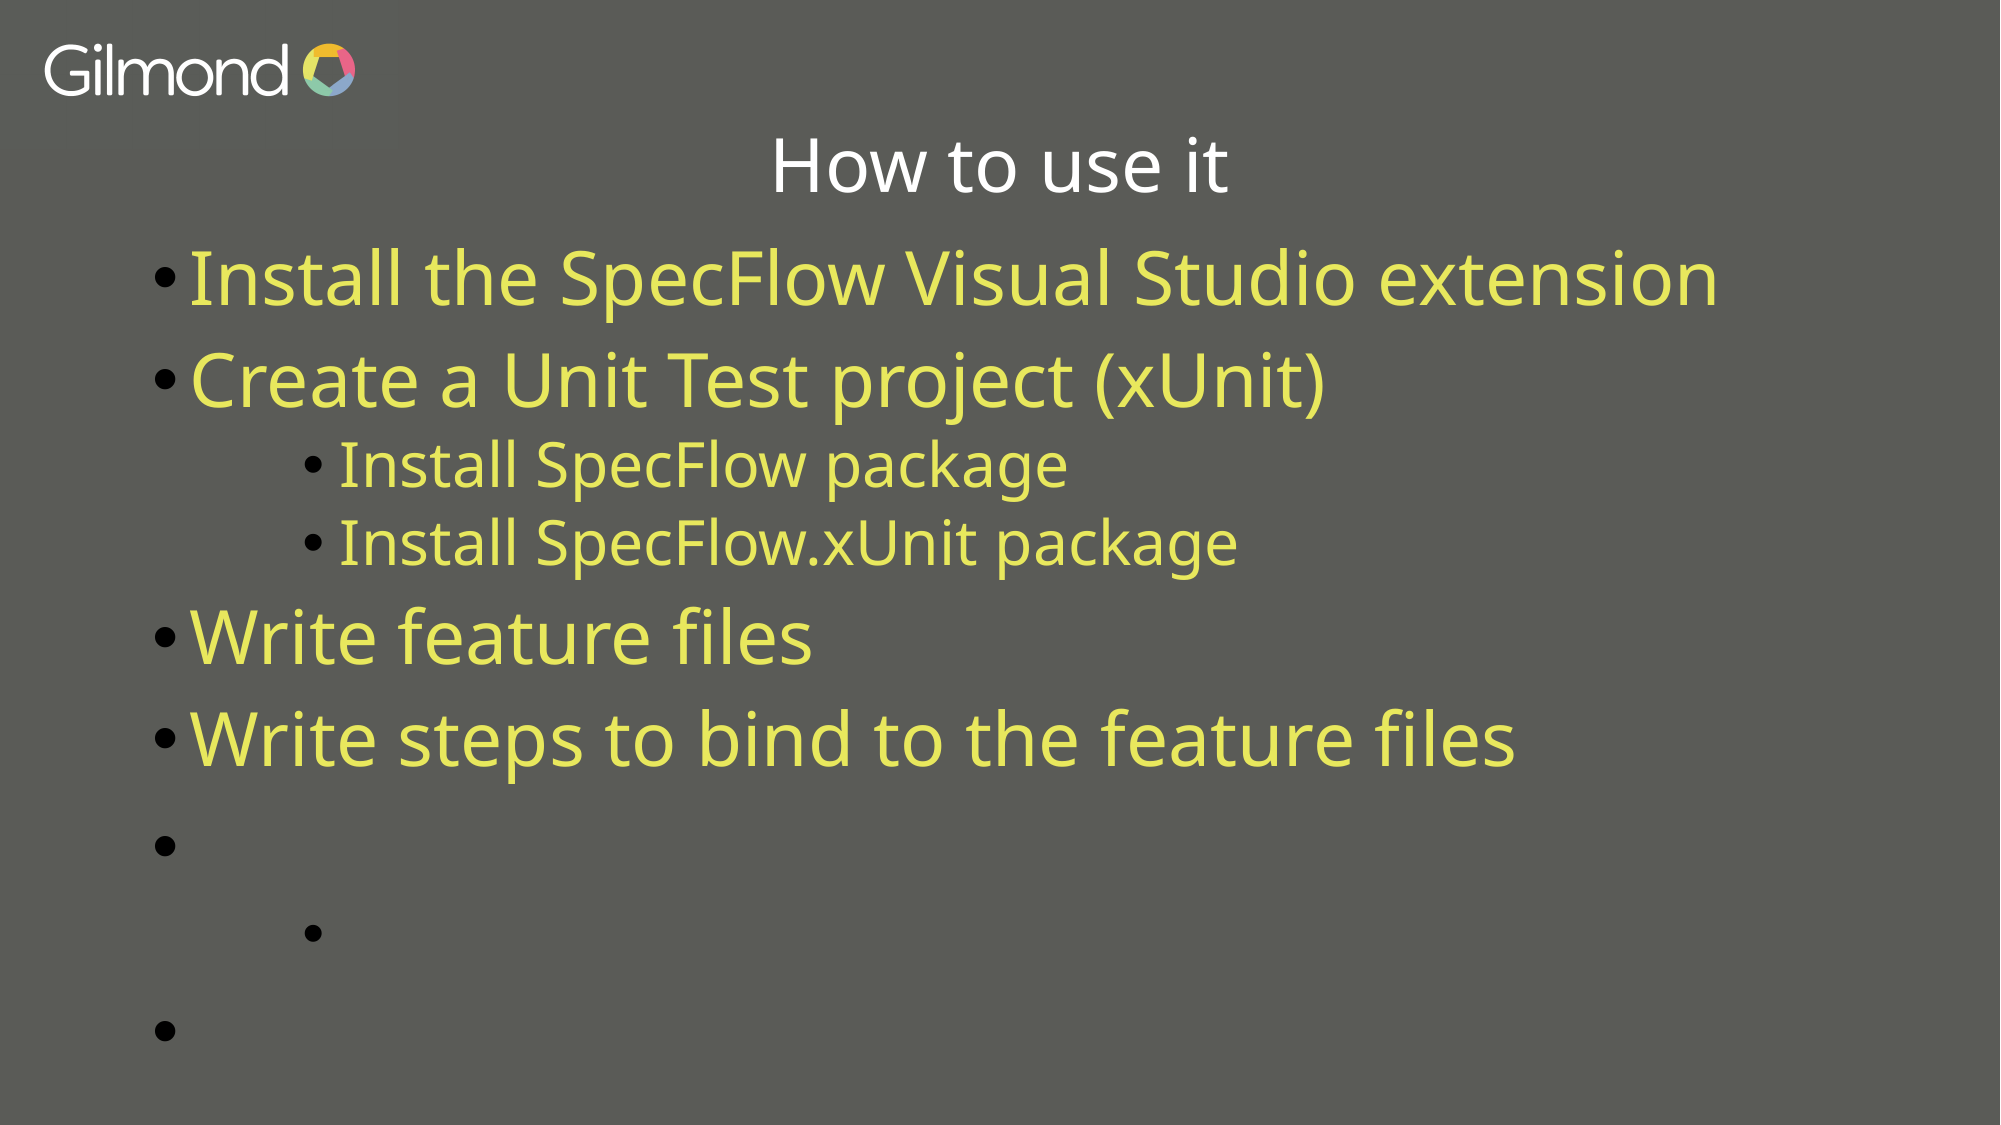

# How to use it
Install the SpecFlow Visual Studio extension
Create a Unit Test project (xUnit)
Install SpecFlow package
Install SpecFlow.xUnit package
Write feature files
Write steps to bind to the feature files